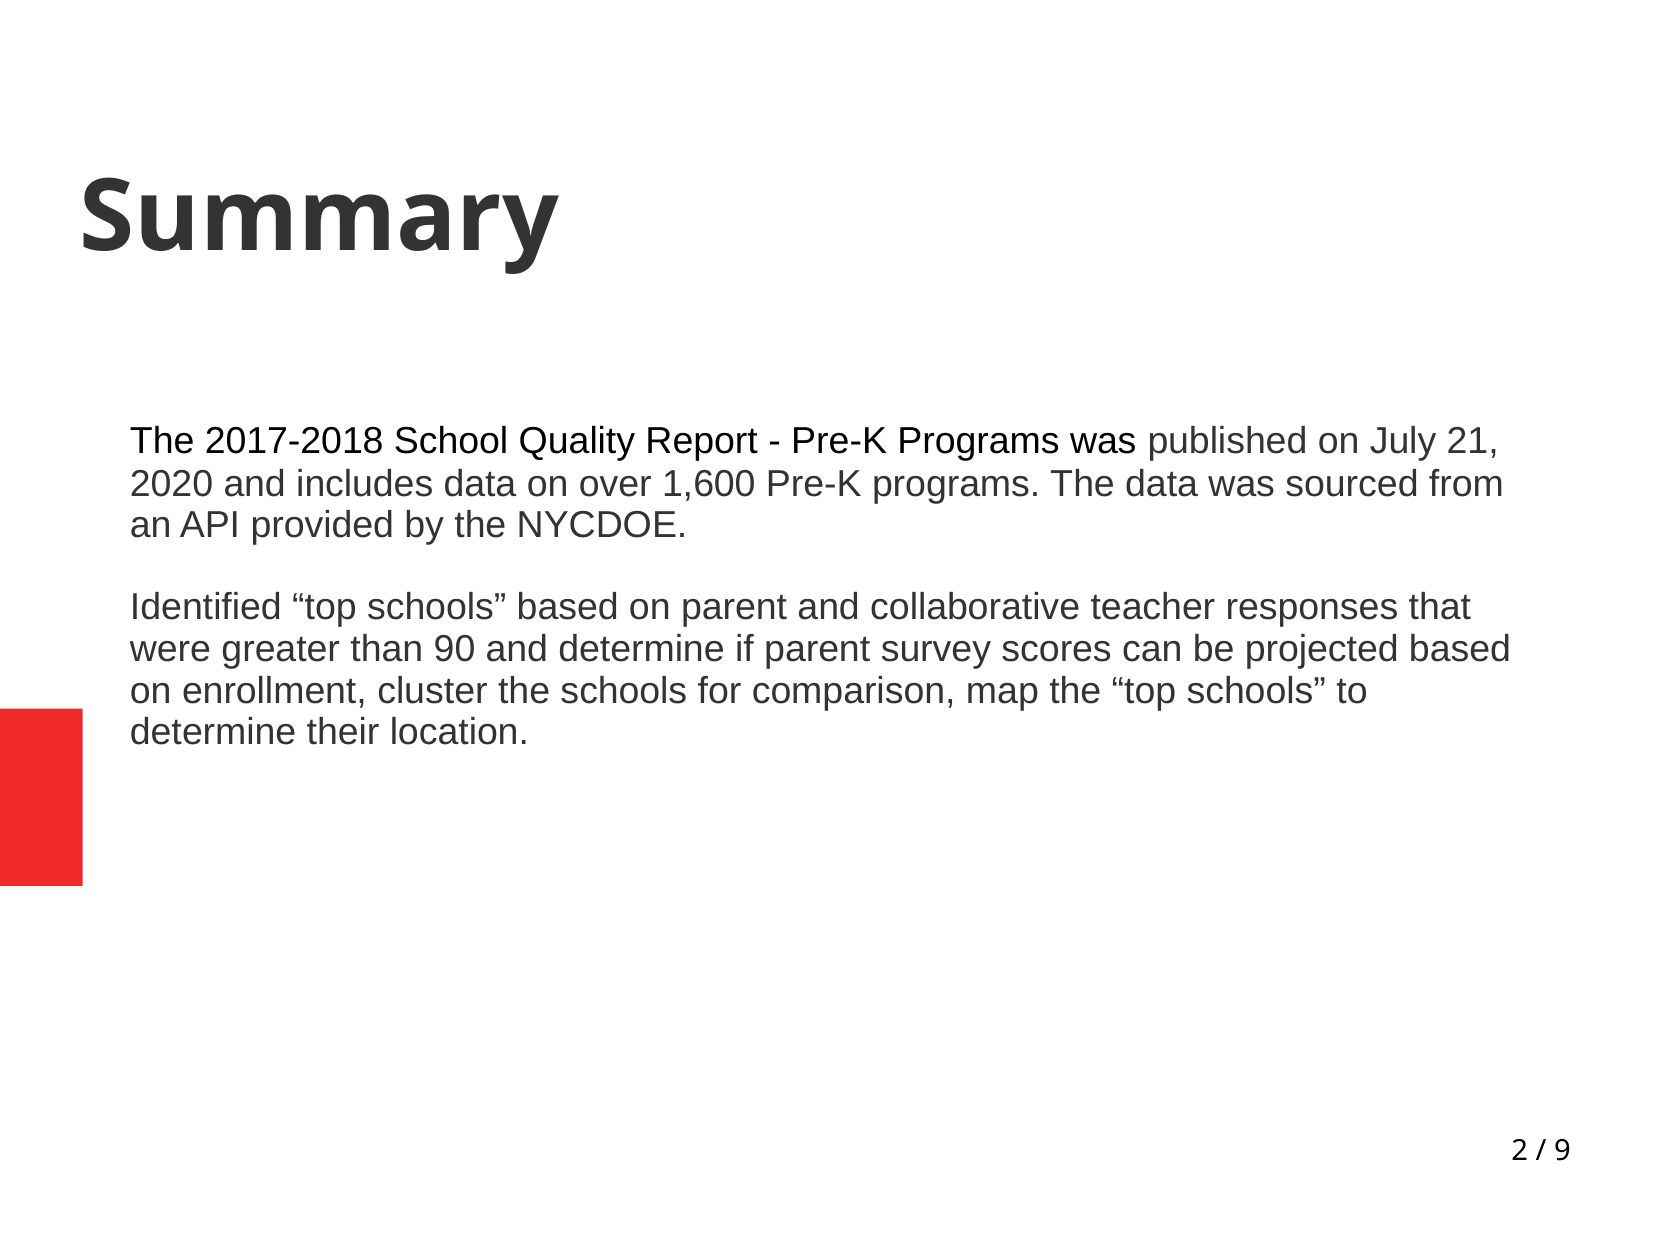

# Summary
The 2017-2018 School Quality Report - Pre-K Programs was published on July 21, 2020 and includes data on over 1,600 Pre-K programs. The data was sourced from an API provided by the NYCDOE.
Identified “top schools” based on parent and collaborative teacher responses that were greater than 90 and determine if parent survey scores can be projected based on enrollment, cluster the schools for comparison, map the “top schools” to determine their location.
2